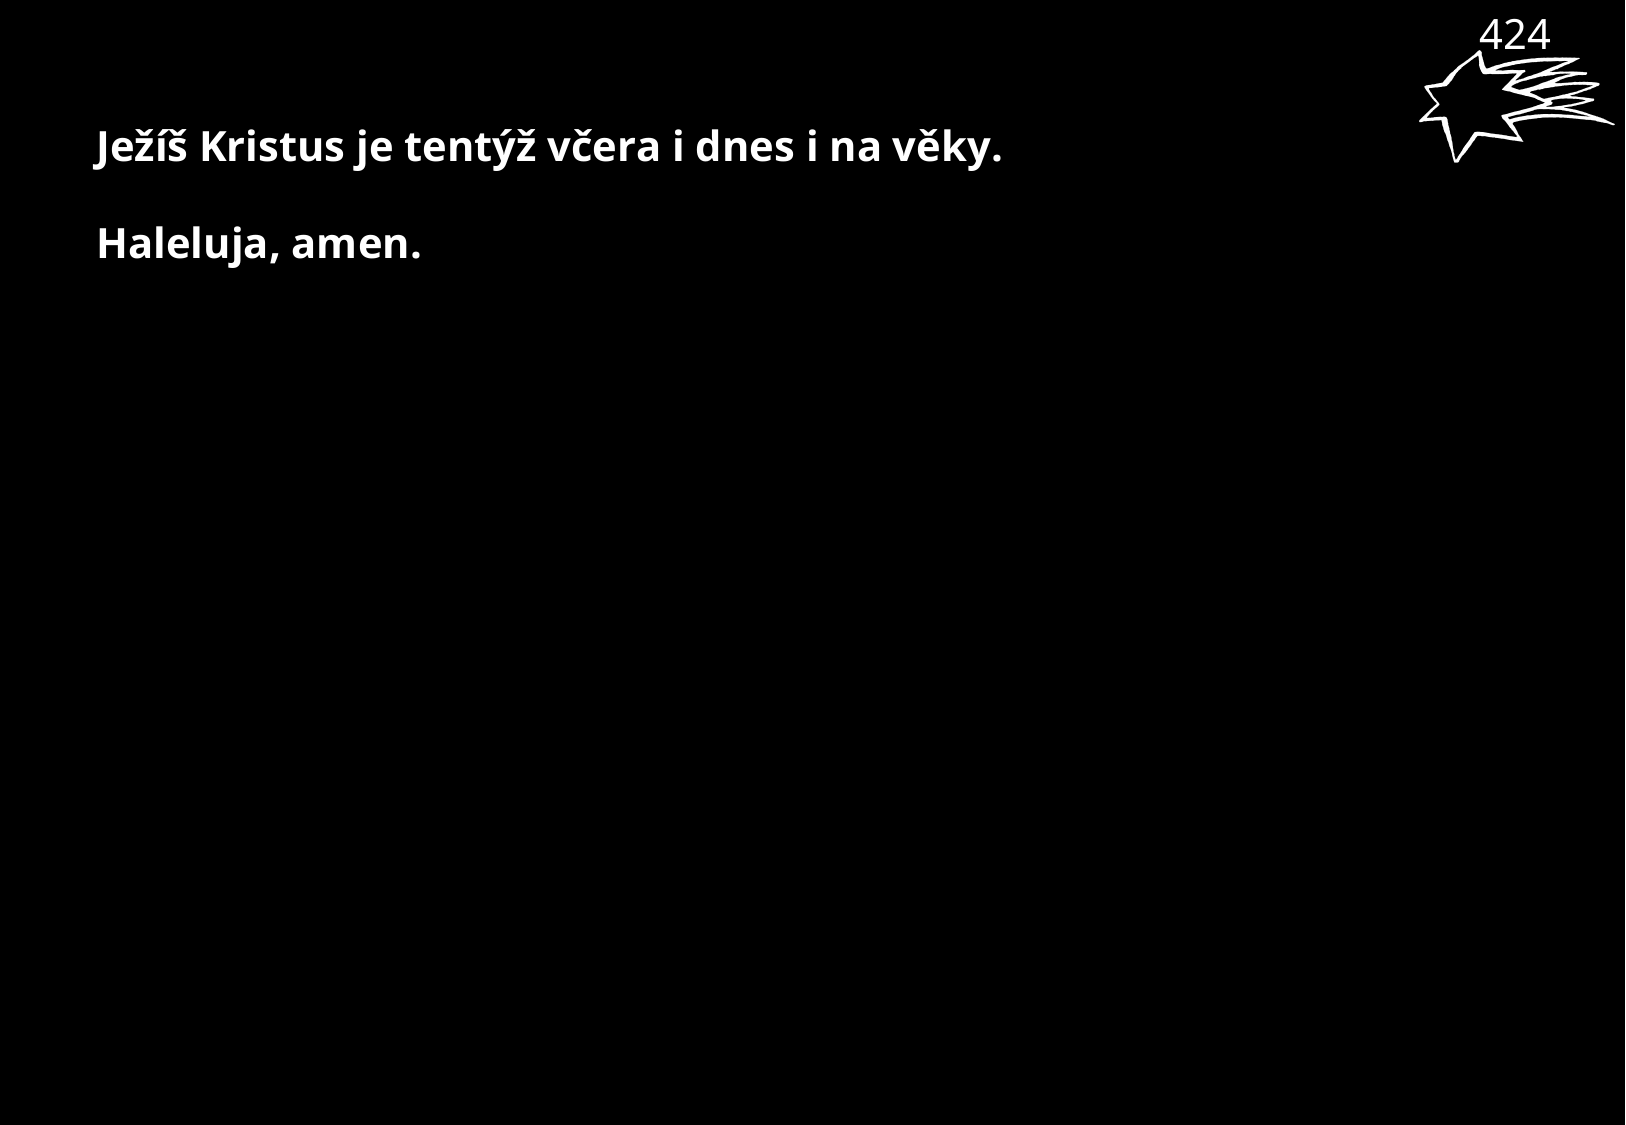

424
# Ježíš Kristus je tentýž včera i dnes i na věky.
Haleluja, amen.